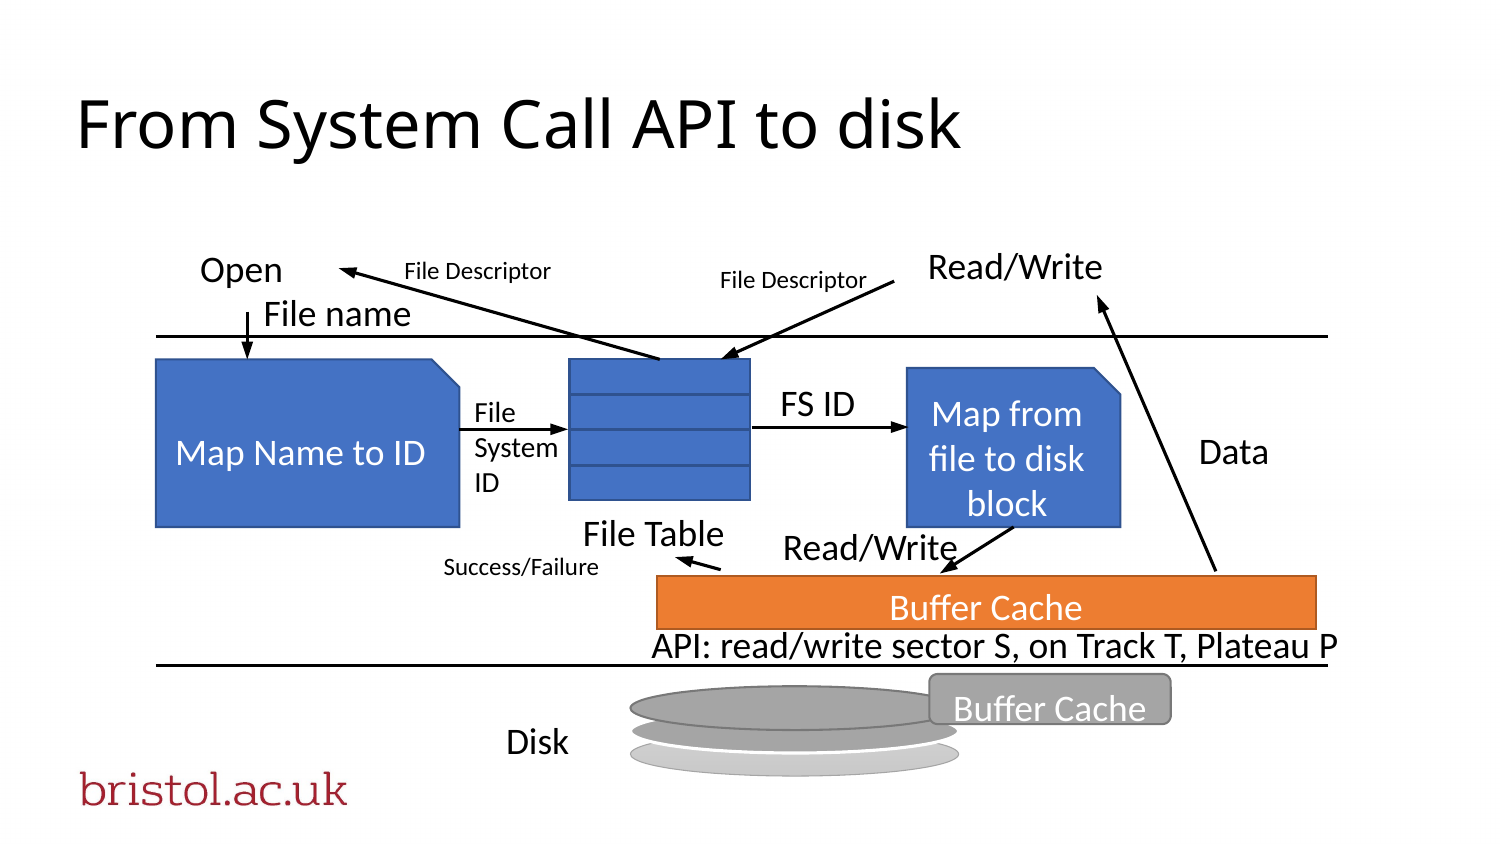

# From System Call API to disk
Read/Write
Open
File Descriptor
File Descriptor
File name
Map Name to ID
Map from file to disk block
FS ID
File
System
ID
Data
File Table
Read/Write
Success/Failure
Buffer Cache
API: read/write sector S, on Track T, Plateau P
Buffer Cache
Disk